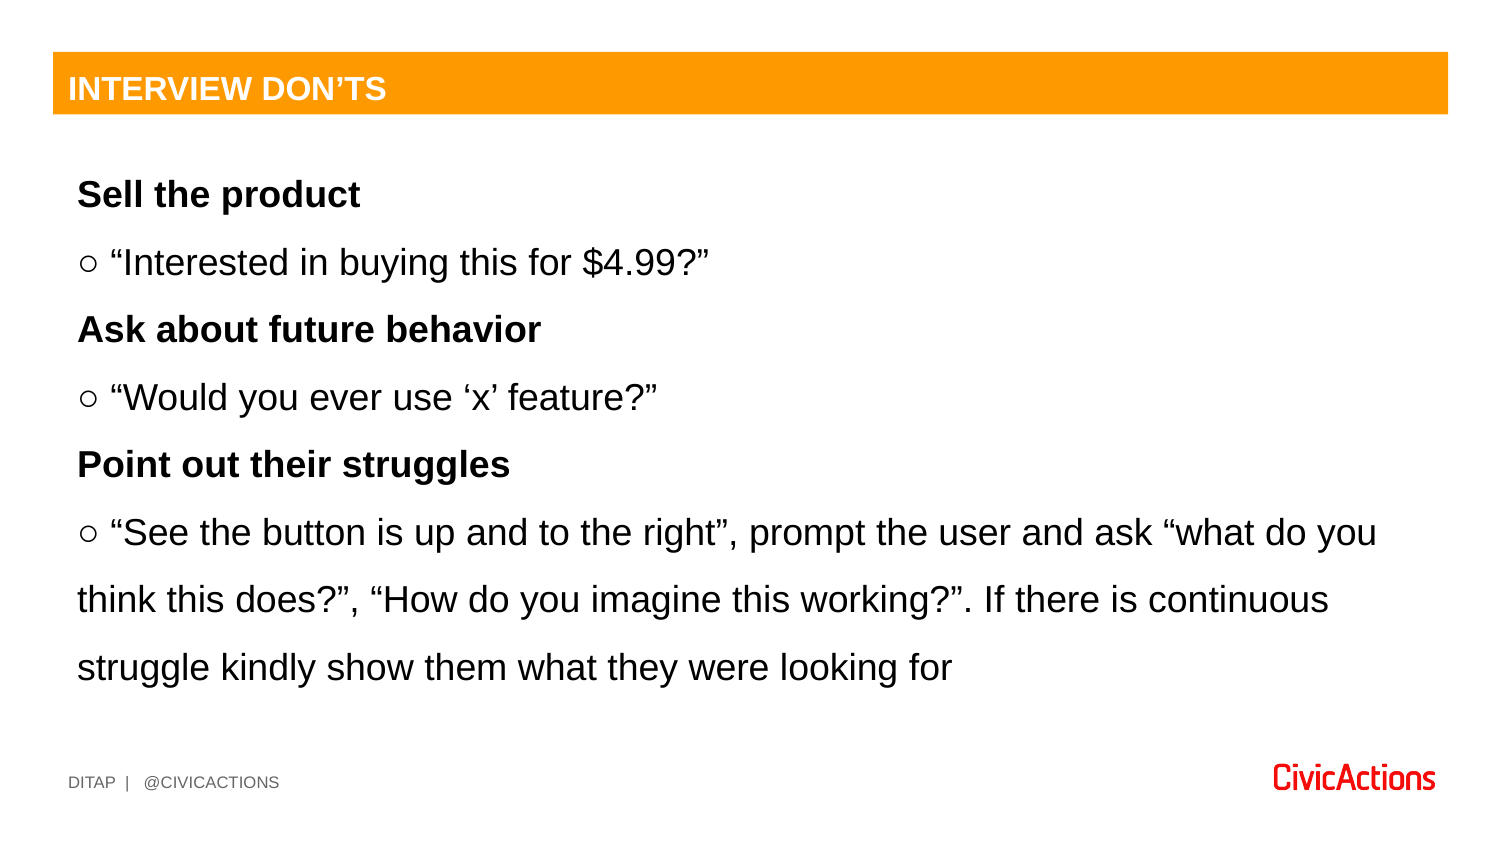

# INTERVIEW DON’TS
Sell the product
○ “Interested in buying this for $4.99?”
Ask about future behavior
○ “Would you ever use ‘x’ feature?”
Point out their struggles
○ “See the button is up and to the right”, prompt the user and ask “what do you think this does?”, “How do you imagine this working?”. If there is continuous struggle kindly show them what they were looking for